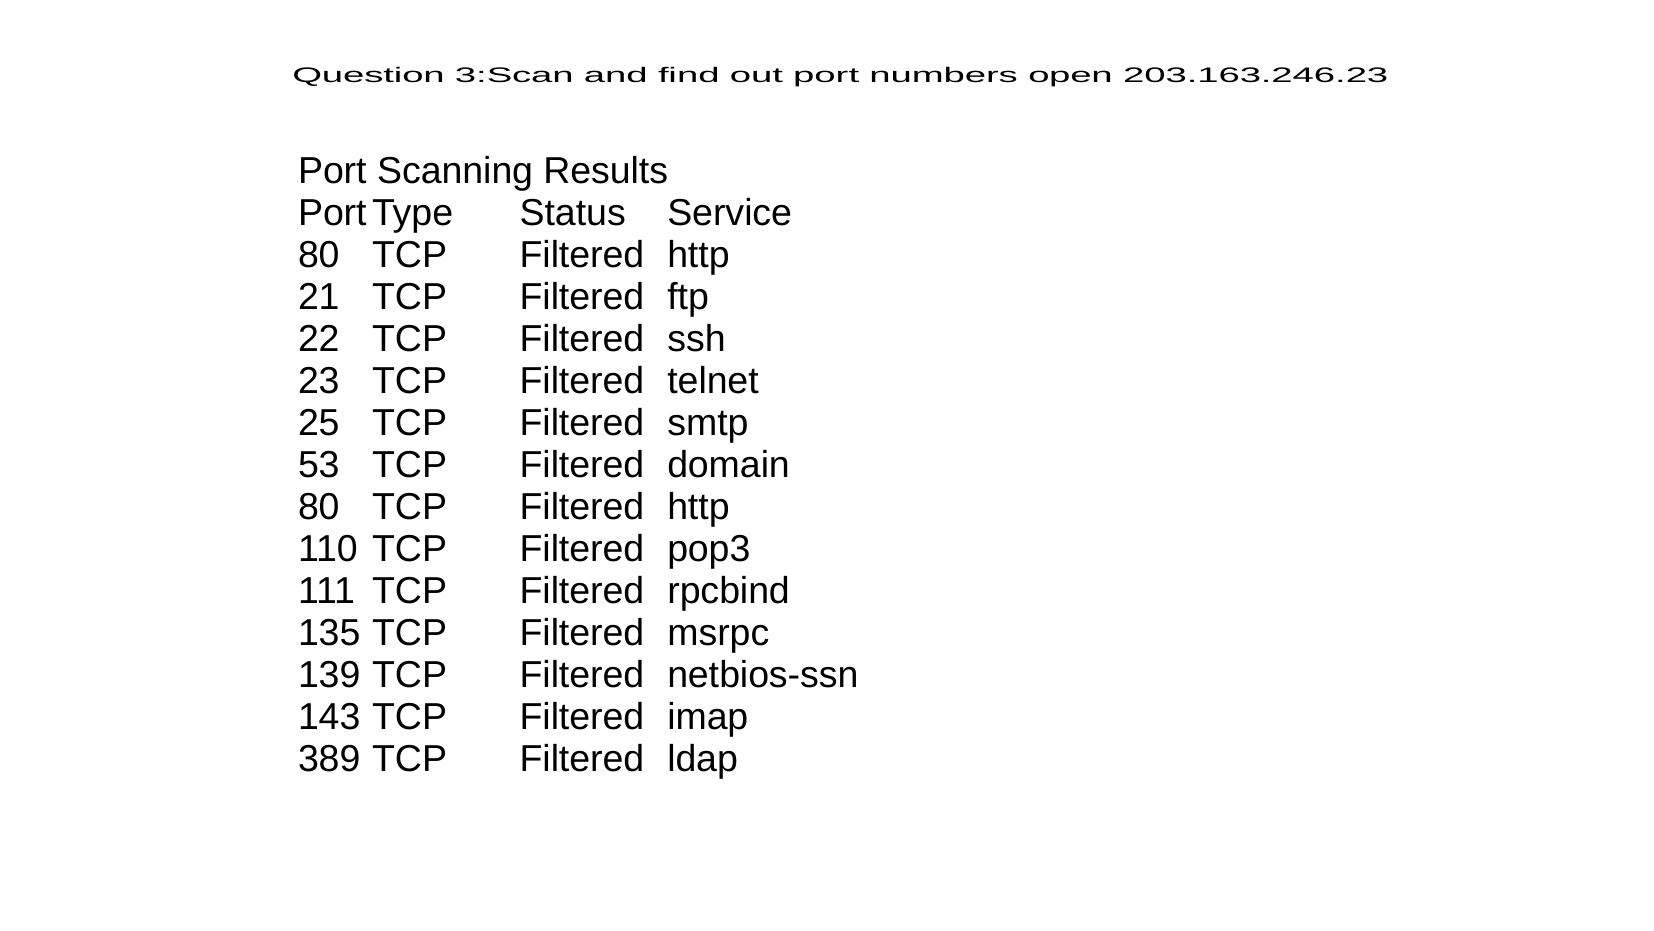

Question 3:Scan and find out port numbers open 203.163.246.23
Port Scanning Results
Port	Type	Status	Service
80	TCP	Filtered	http
21	TCP	Filtered	ftp
22	TCP	Filtered	ssh
23	TCP	Filtered	telnet
25	TCP	Filtered	smtp
53	TCP	Filtered	domain
80	TCP	Filtered	http
110	TCP	Filtered	pop3
111	TCP	Filtered	rpcbind
135	TCP	Filtered	msrpc
139	TCP	Filtered	netbios-ssn
143	TCP	Filtered	imap
389	TCP	Filtered	ldap